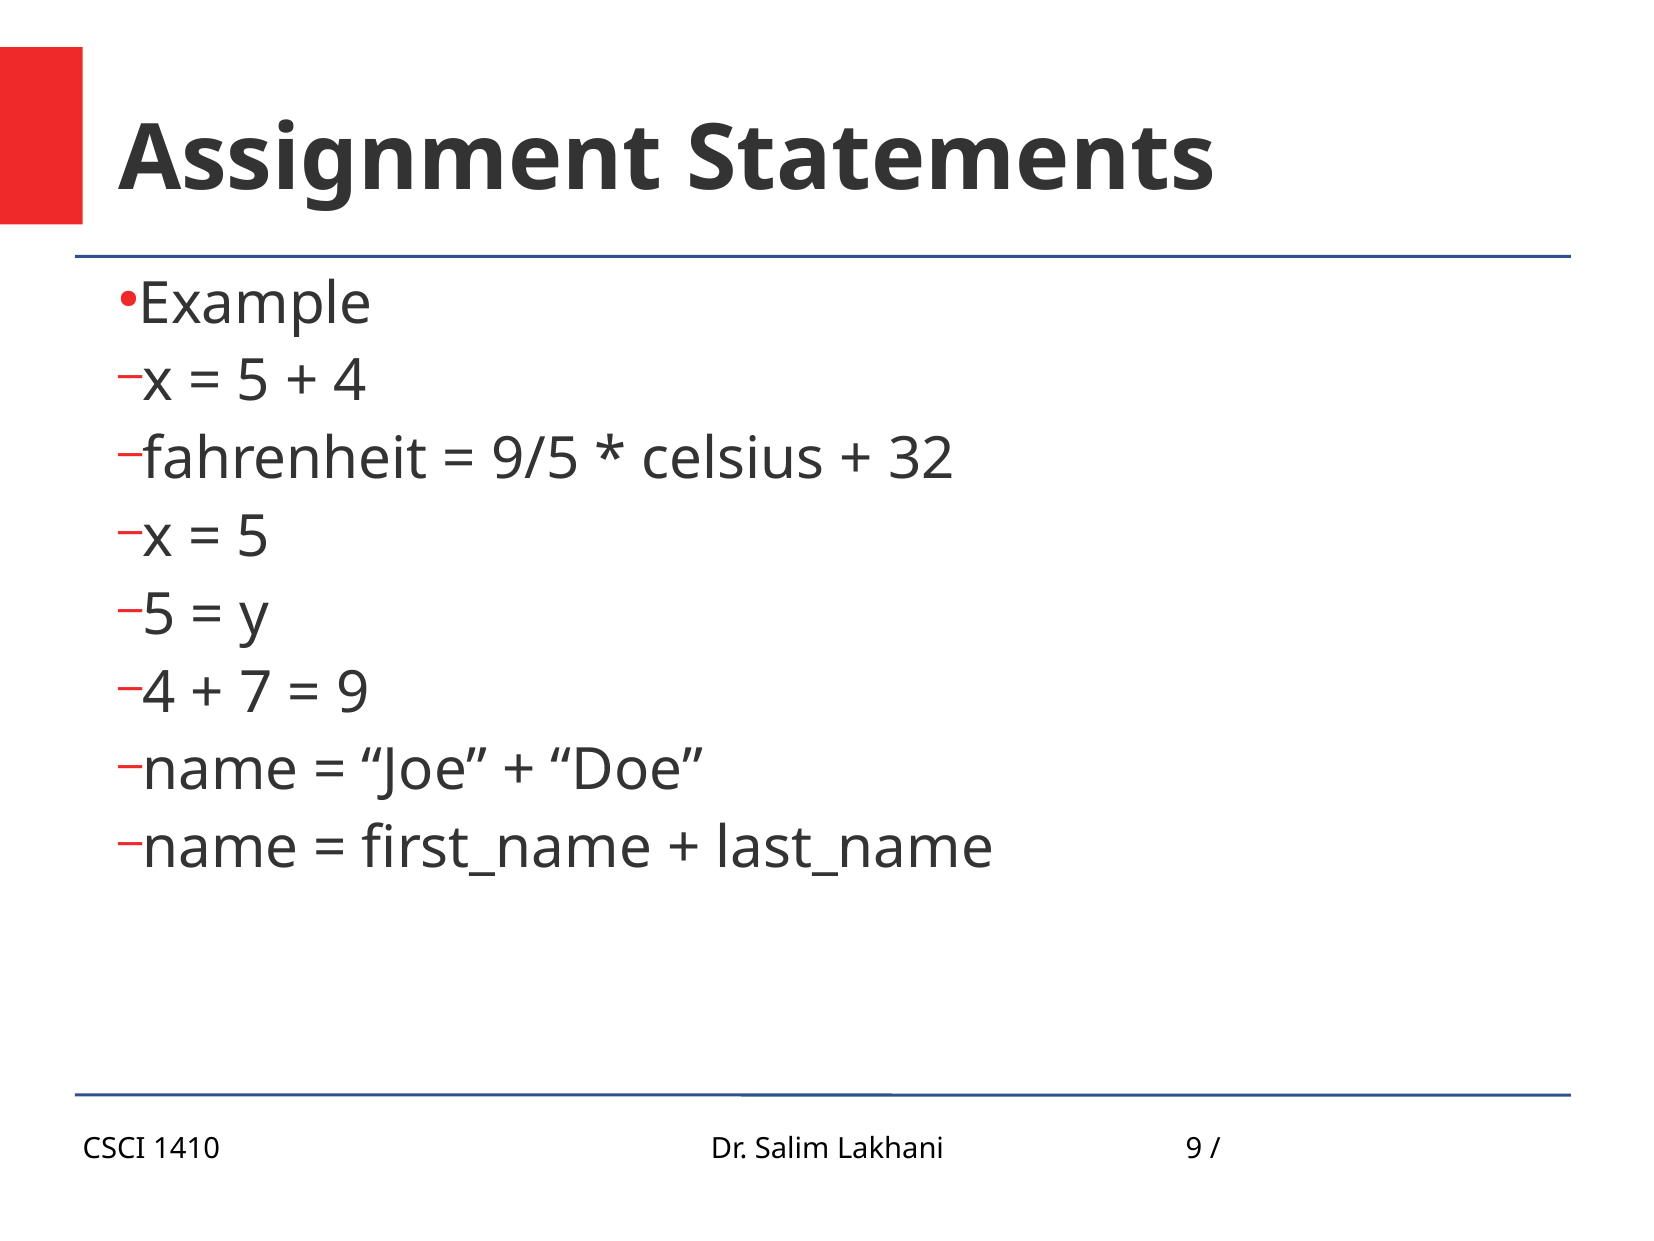

# Assignment Statements
Example
x = 5 + 4
fahrenheit = 9/5 * celsius + 32
x = 5
5 = y
4 + 7 = 9
name = “Joe” + “Doe”
name = first_name + last_name
CSCI 1410
Dr. Salim Lakhani